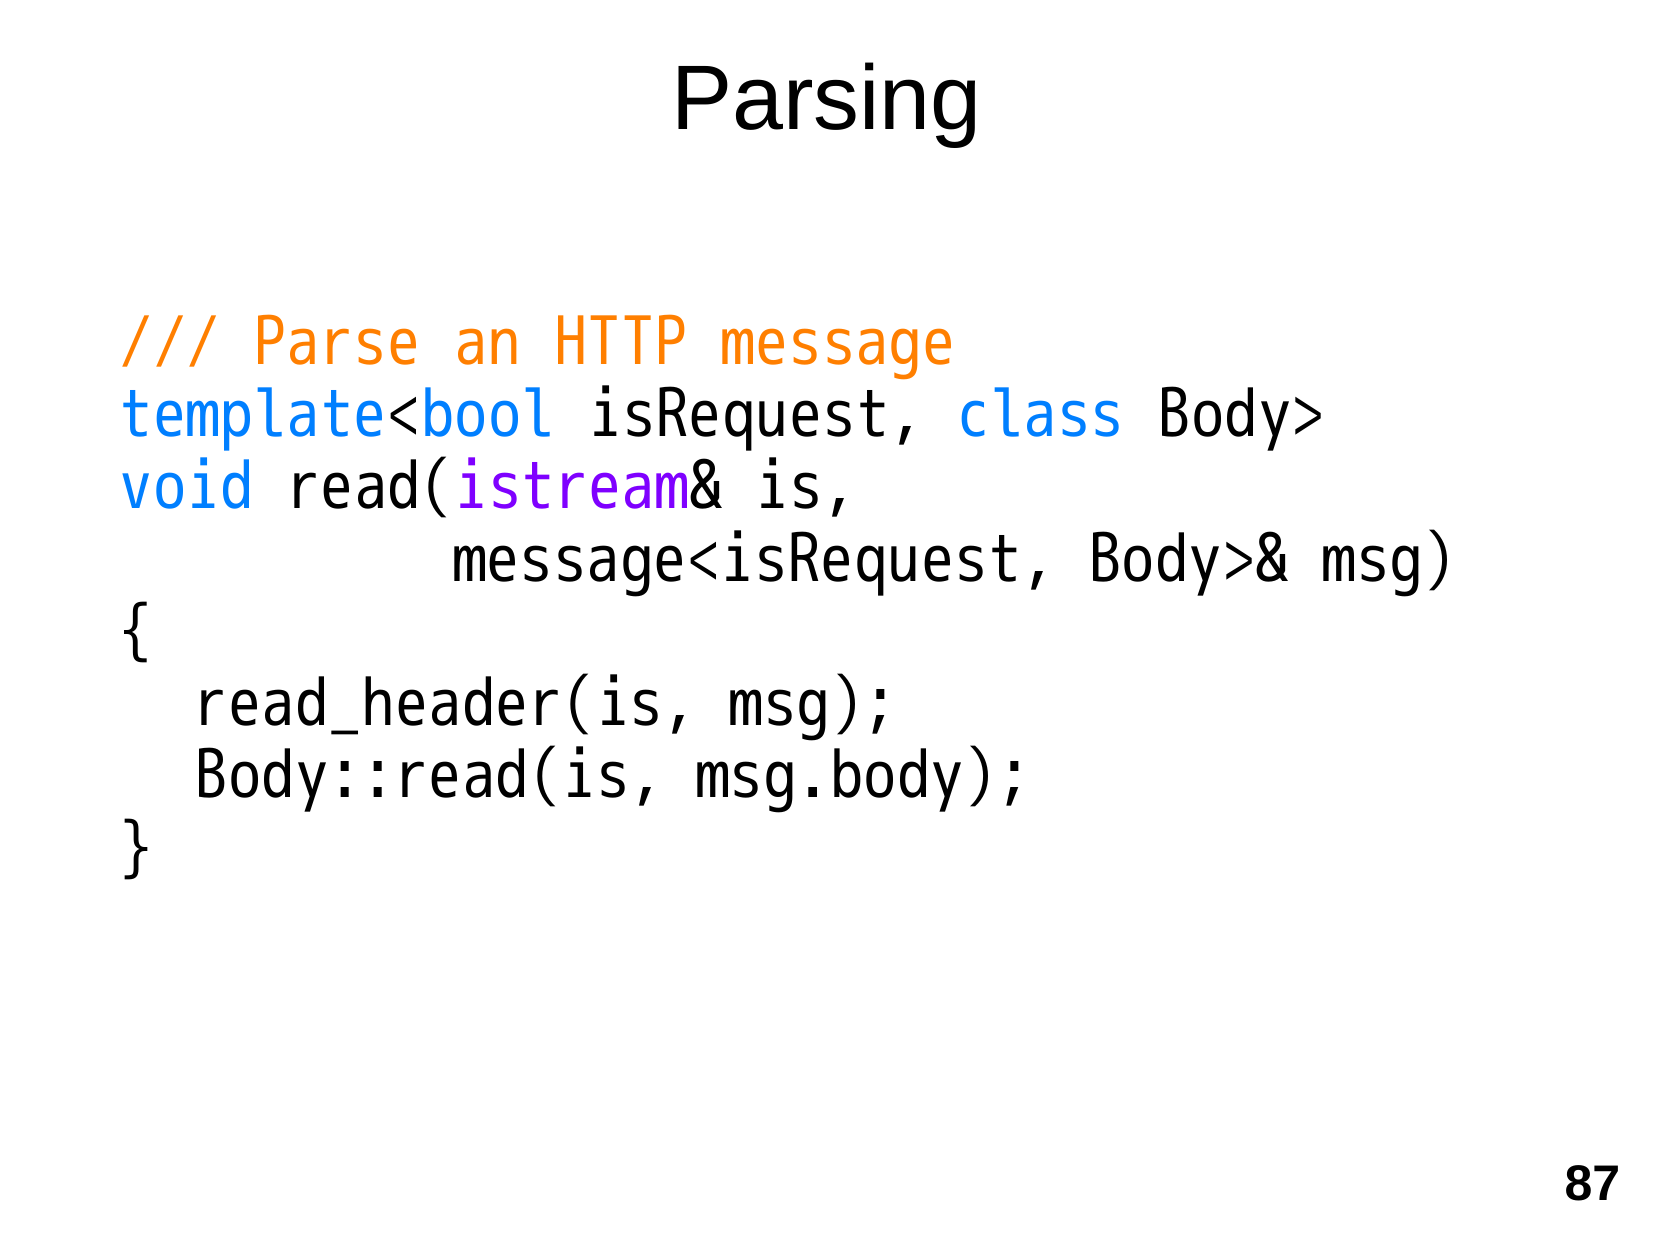

# Parsing
/// Parse an HTTP message
template<bool isRequest, class Body>
void read(istream& is,
				 message<isRequest, Body>& msg)
{
	read_header(is, msg);
	Body::read(is, msg.body);
}
87